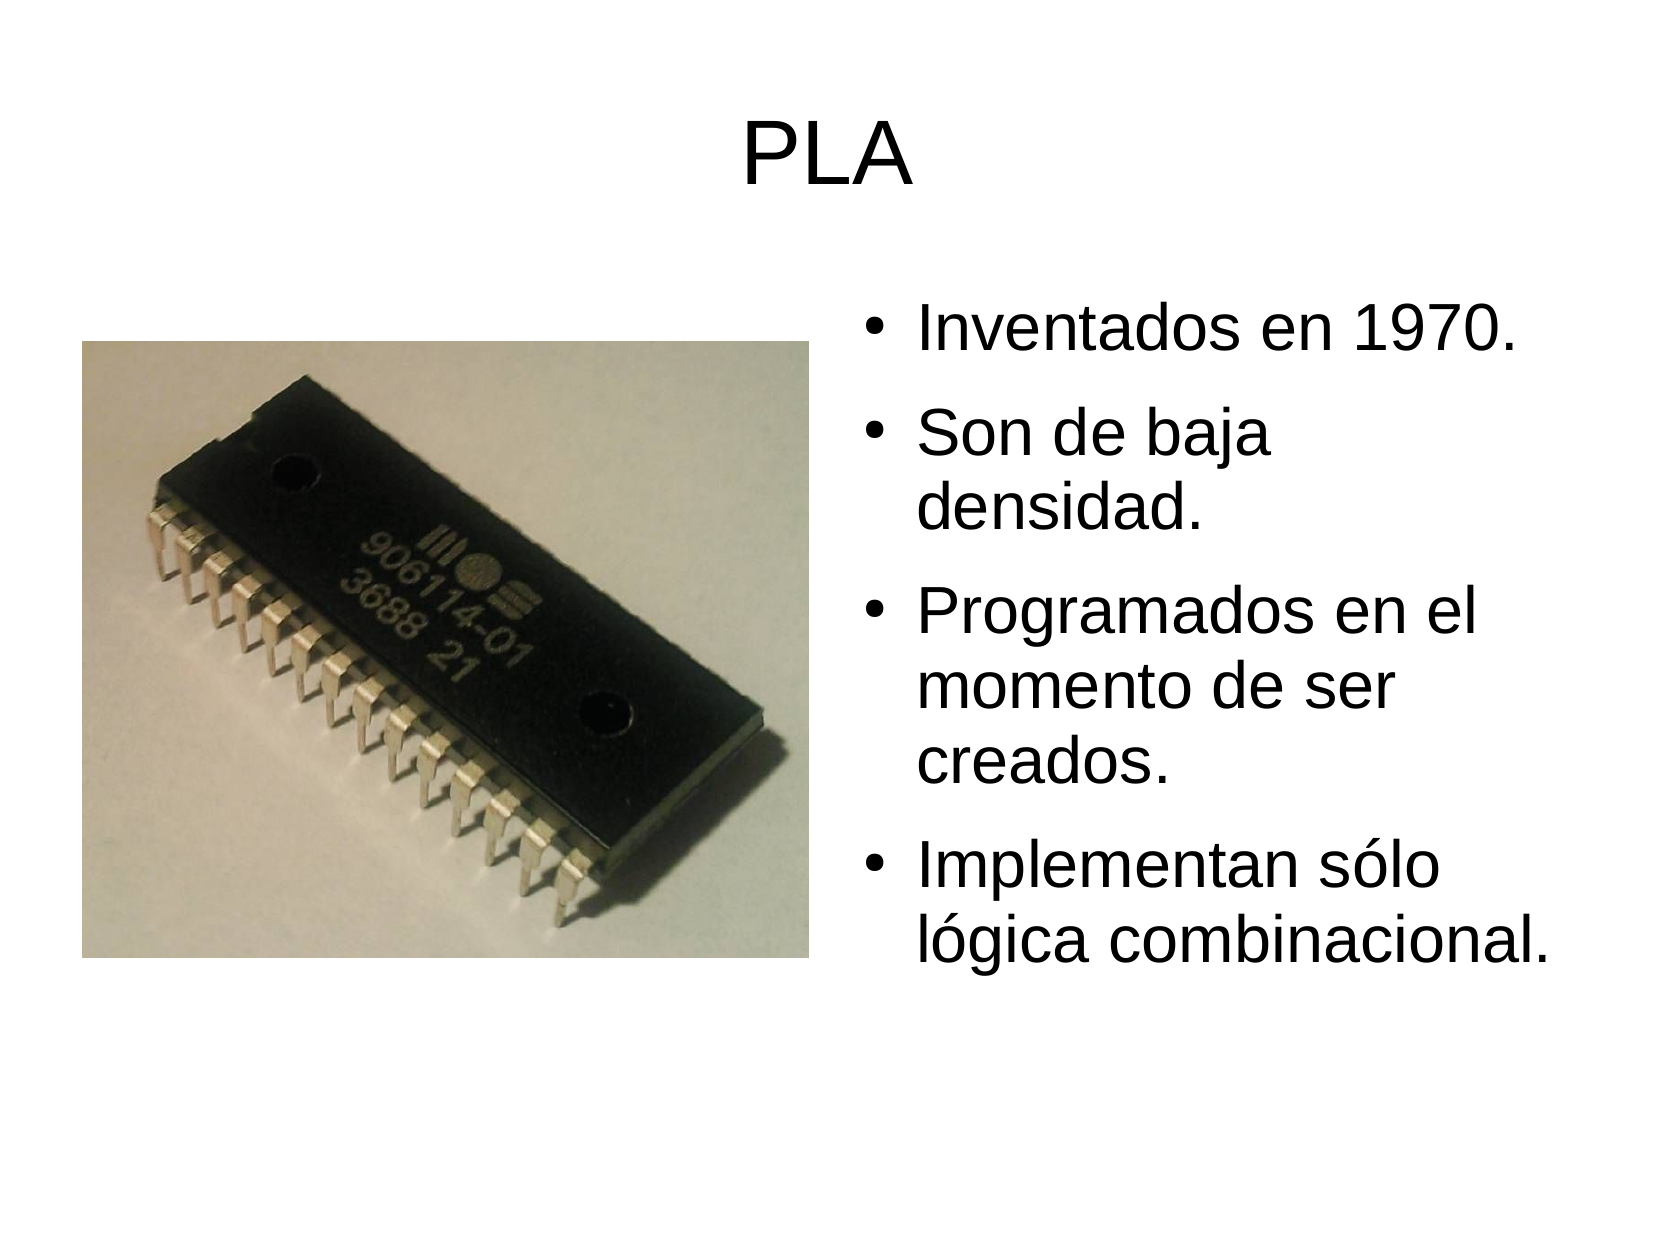

# PLA
Inventados en 1970.
Son de baja densidad.
Programados en el momento de ser creados.
Implementan sólo lógica combinacional.